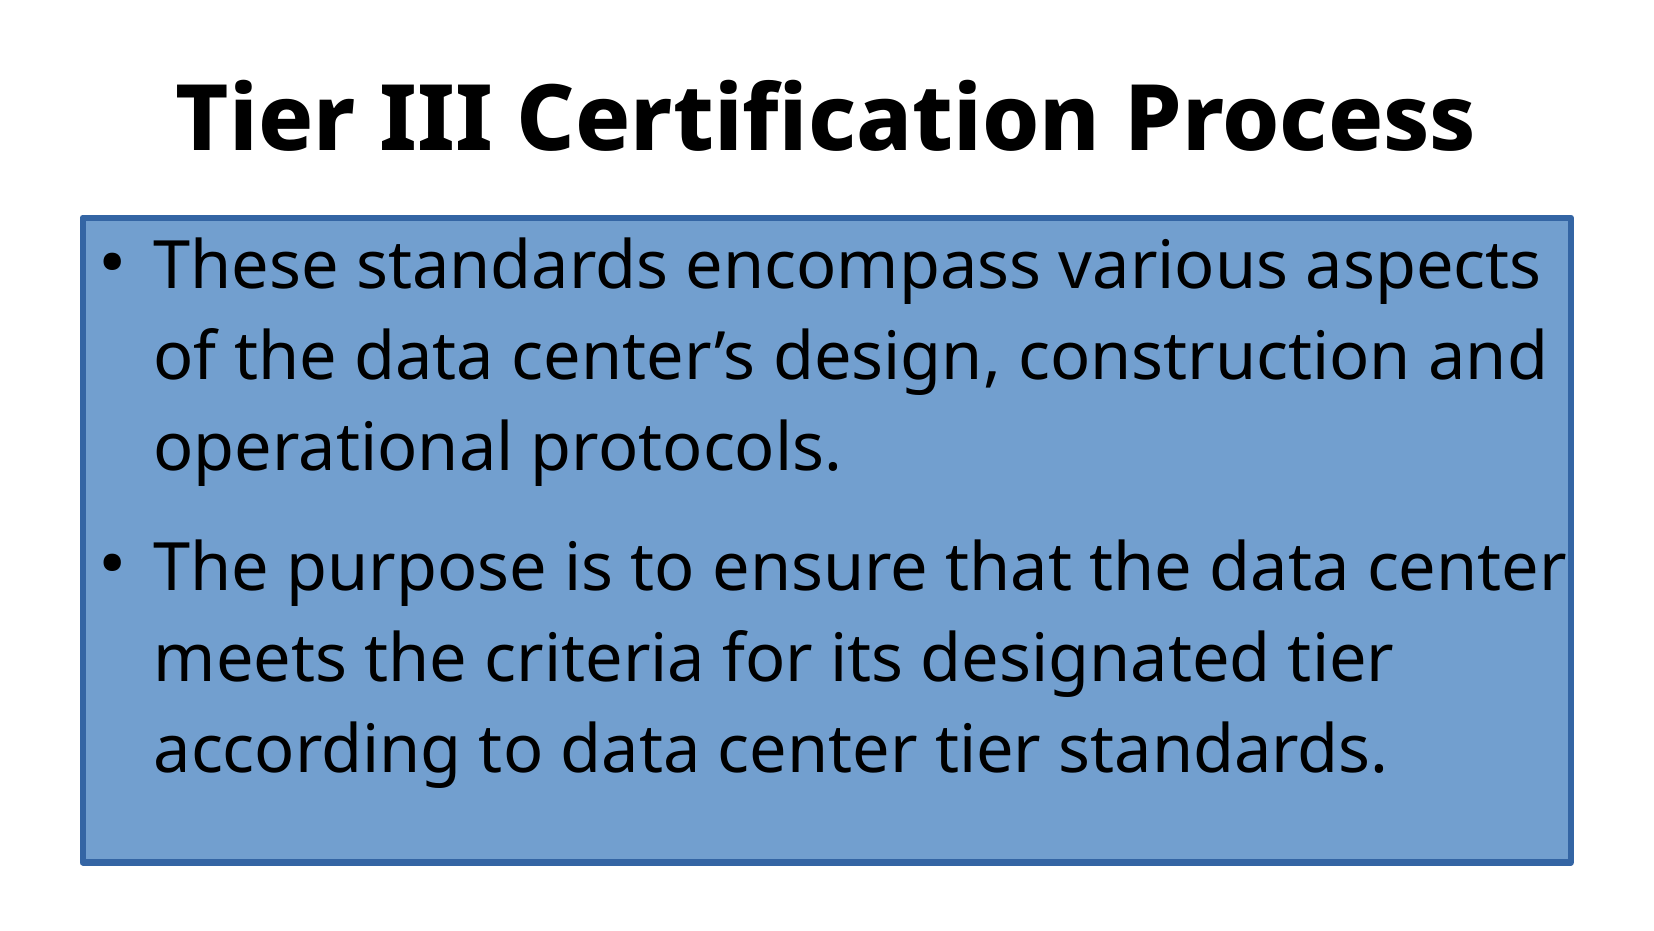

# Tier III Certification Process
These standards encompass various aspects of the data center’s design, construction and operational protocols.
The purpose is to ensure that the data center meets the criteria for its designated tier according to data center tier standards.